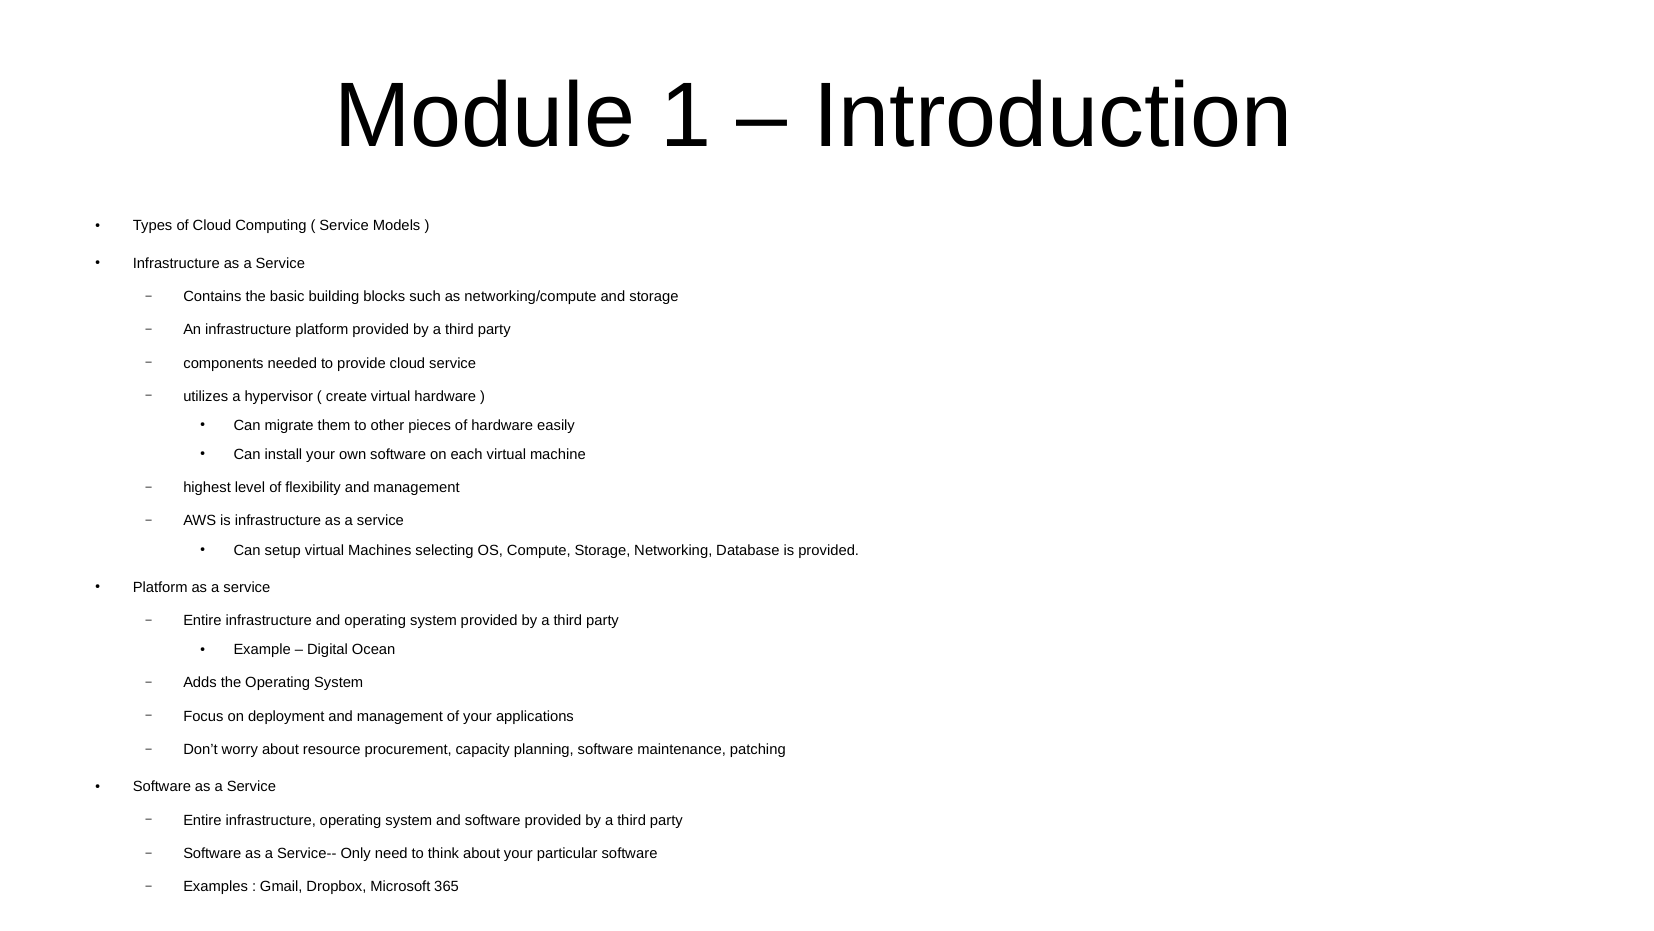

# Module 1 – Introduction
Types of Cloud Computing ( Service Models )
Infrastructure as a Service
Contains the basic building blocks such as networking/compute and storage
An infrastructure platform provided by a third party
components needed to provide cloud service
utilizes a hypervisor ( create virtual hardware )
Can migrate them to other pieces of hardware easily
Can install your own software on each virtual machine
highest level of flexibility and management
AWS is infrastructure as a service
Can setup virtual Machines selecting OS, Compute, Storage, Networking, Database is provided.
Platform as a service
Entire infrastructure and operating system provided by a third party
Example – Digital Ocean
Adds the Operating System
Focus on deployment and management of your applications
Don’t worry about resource procurement, capacity planning, software maintenance, patching
Software as a Service
Entire infrastructure, operating system and software provided by a third party
Software as a Service-- Only need to think about your particular software
Examples : Gmail, Dropbox, Microsoft 365